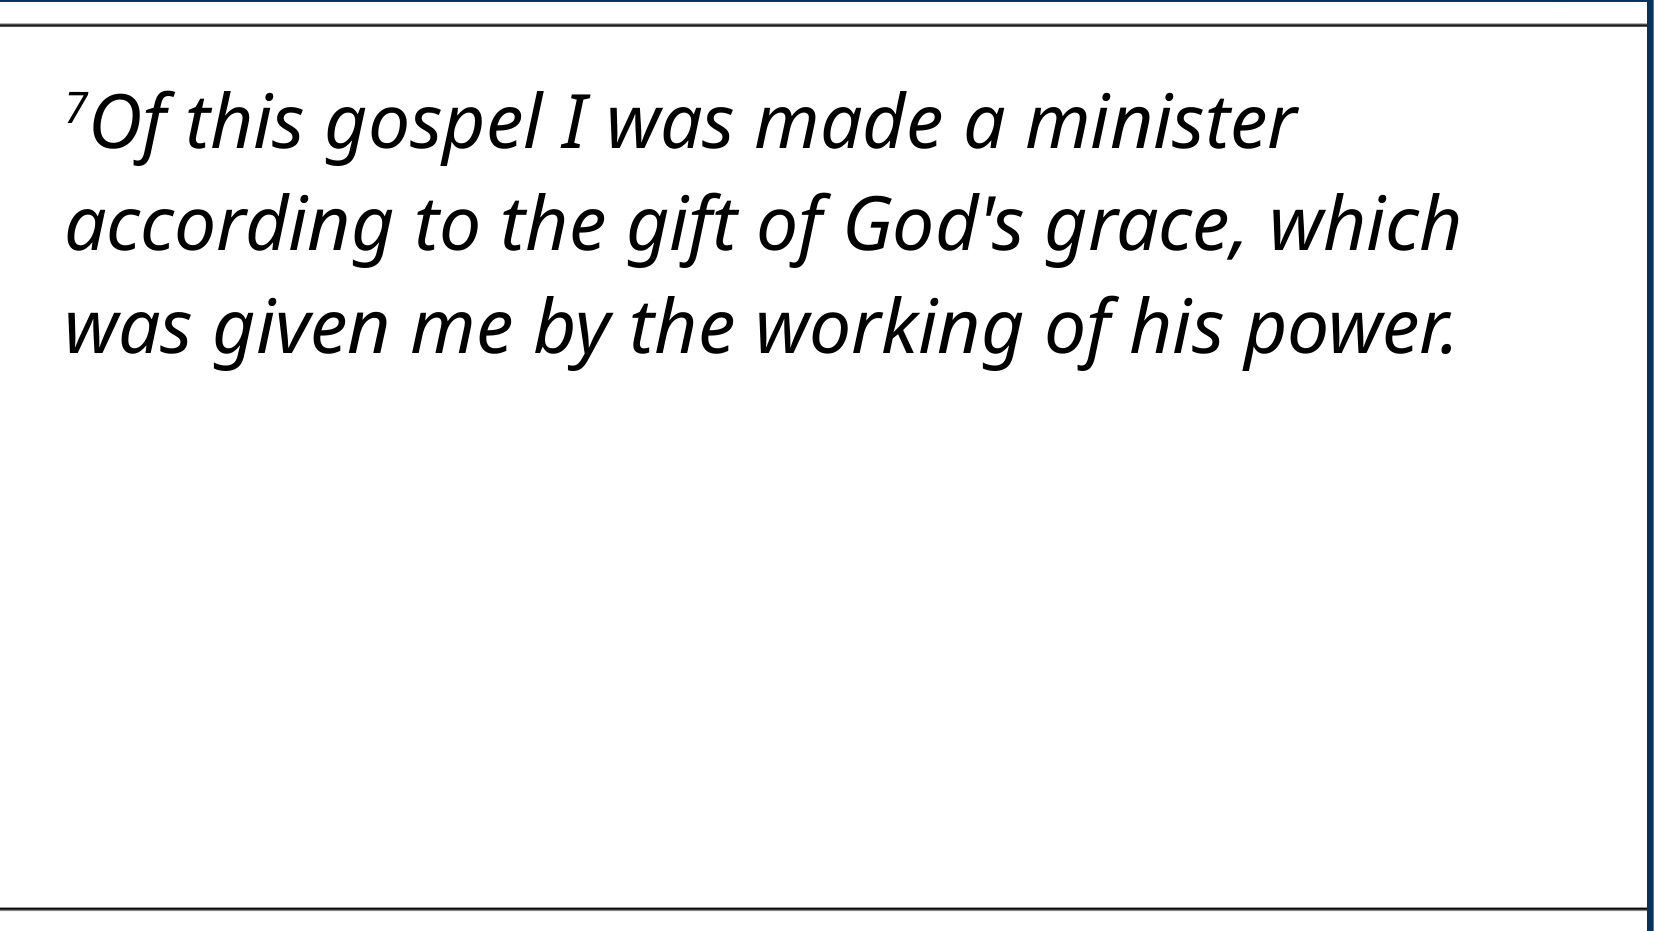

7Of this gospel I was made a minister according to the gift of God's grace, which was given me by the working of his power.